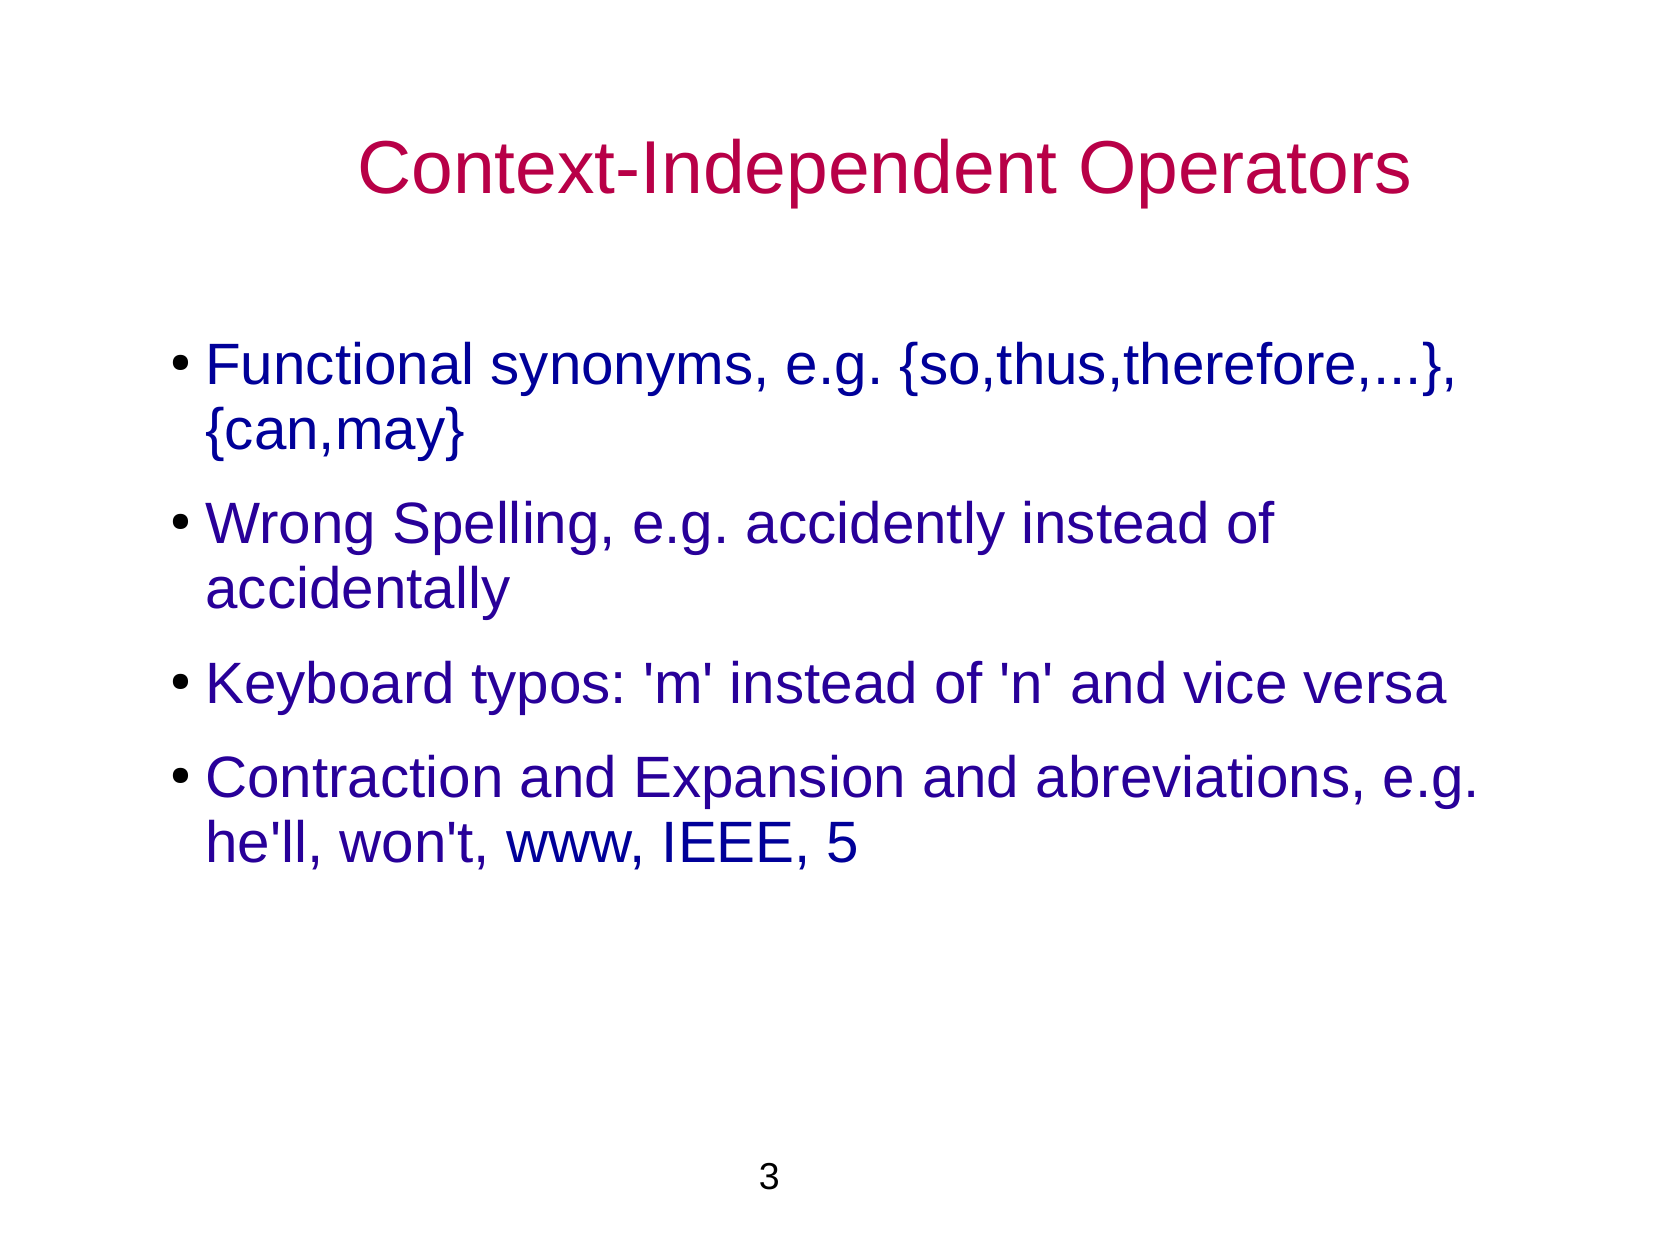

Context-Independent Operators
Functional synonyms, e.g. {so,thus,therefore,...}, {can,may}
Wrong Spelling, e.g. accidently instead of accidentally
Keyboard typos: 'm' instead of 'n' and vice versa
Contraction and Expansion and abreviations, e.g. he'll, won't, www, IEEE, 5
3